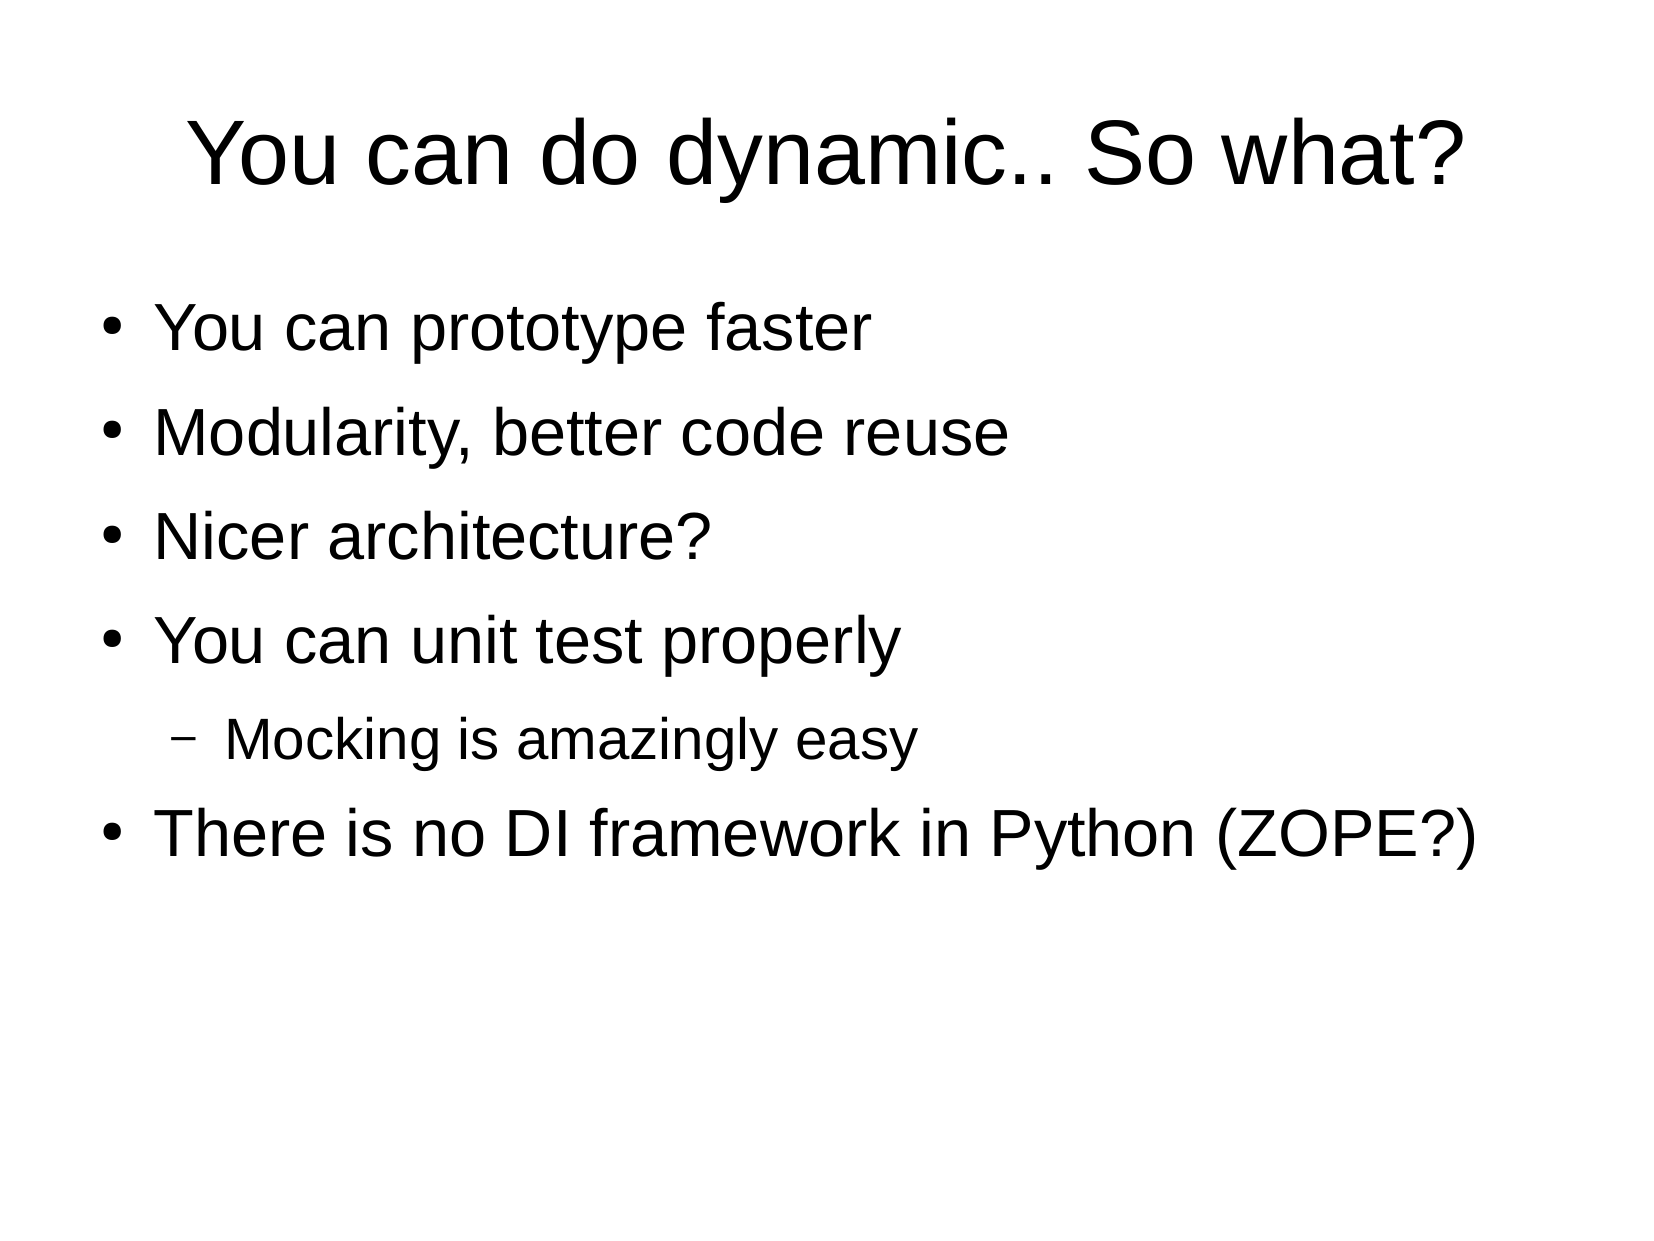

# You can do dynamic.. So what?
You can prototype faster
Modularity, better code reuse
Nicer architecture?
You can unit test properly
Mocking is amazingly easy
There is no DI framework in Python (ZOPE?)